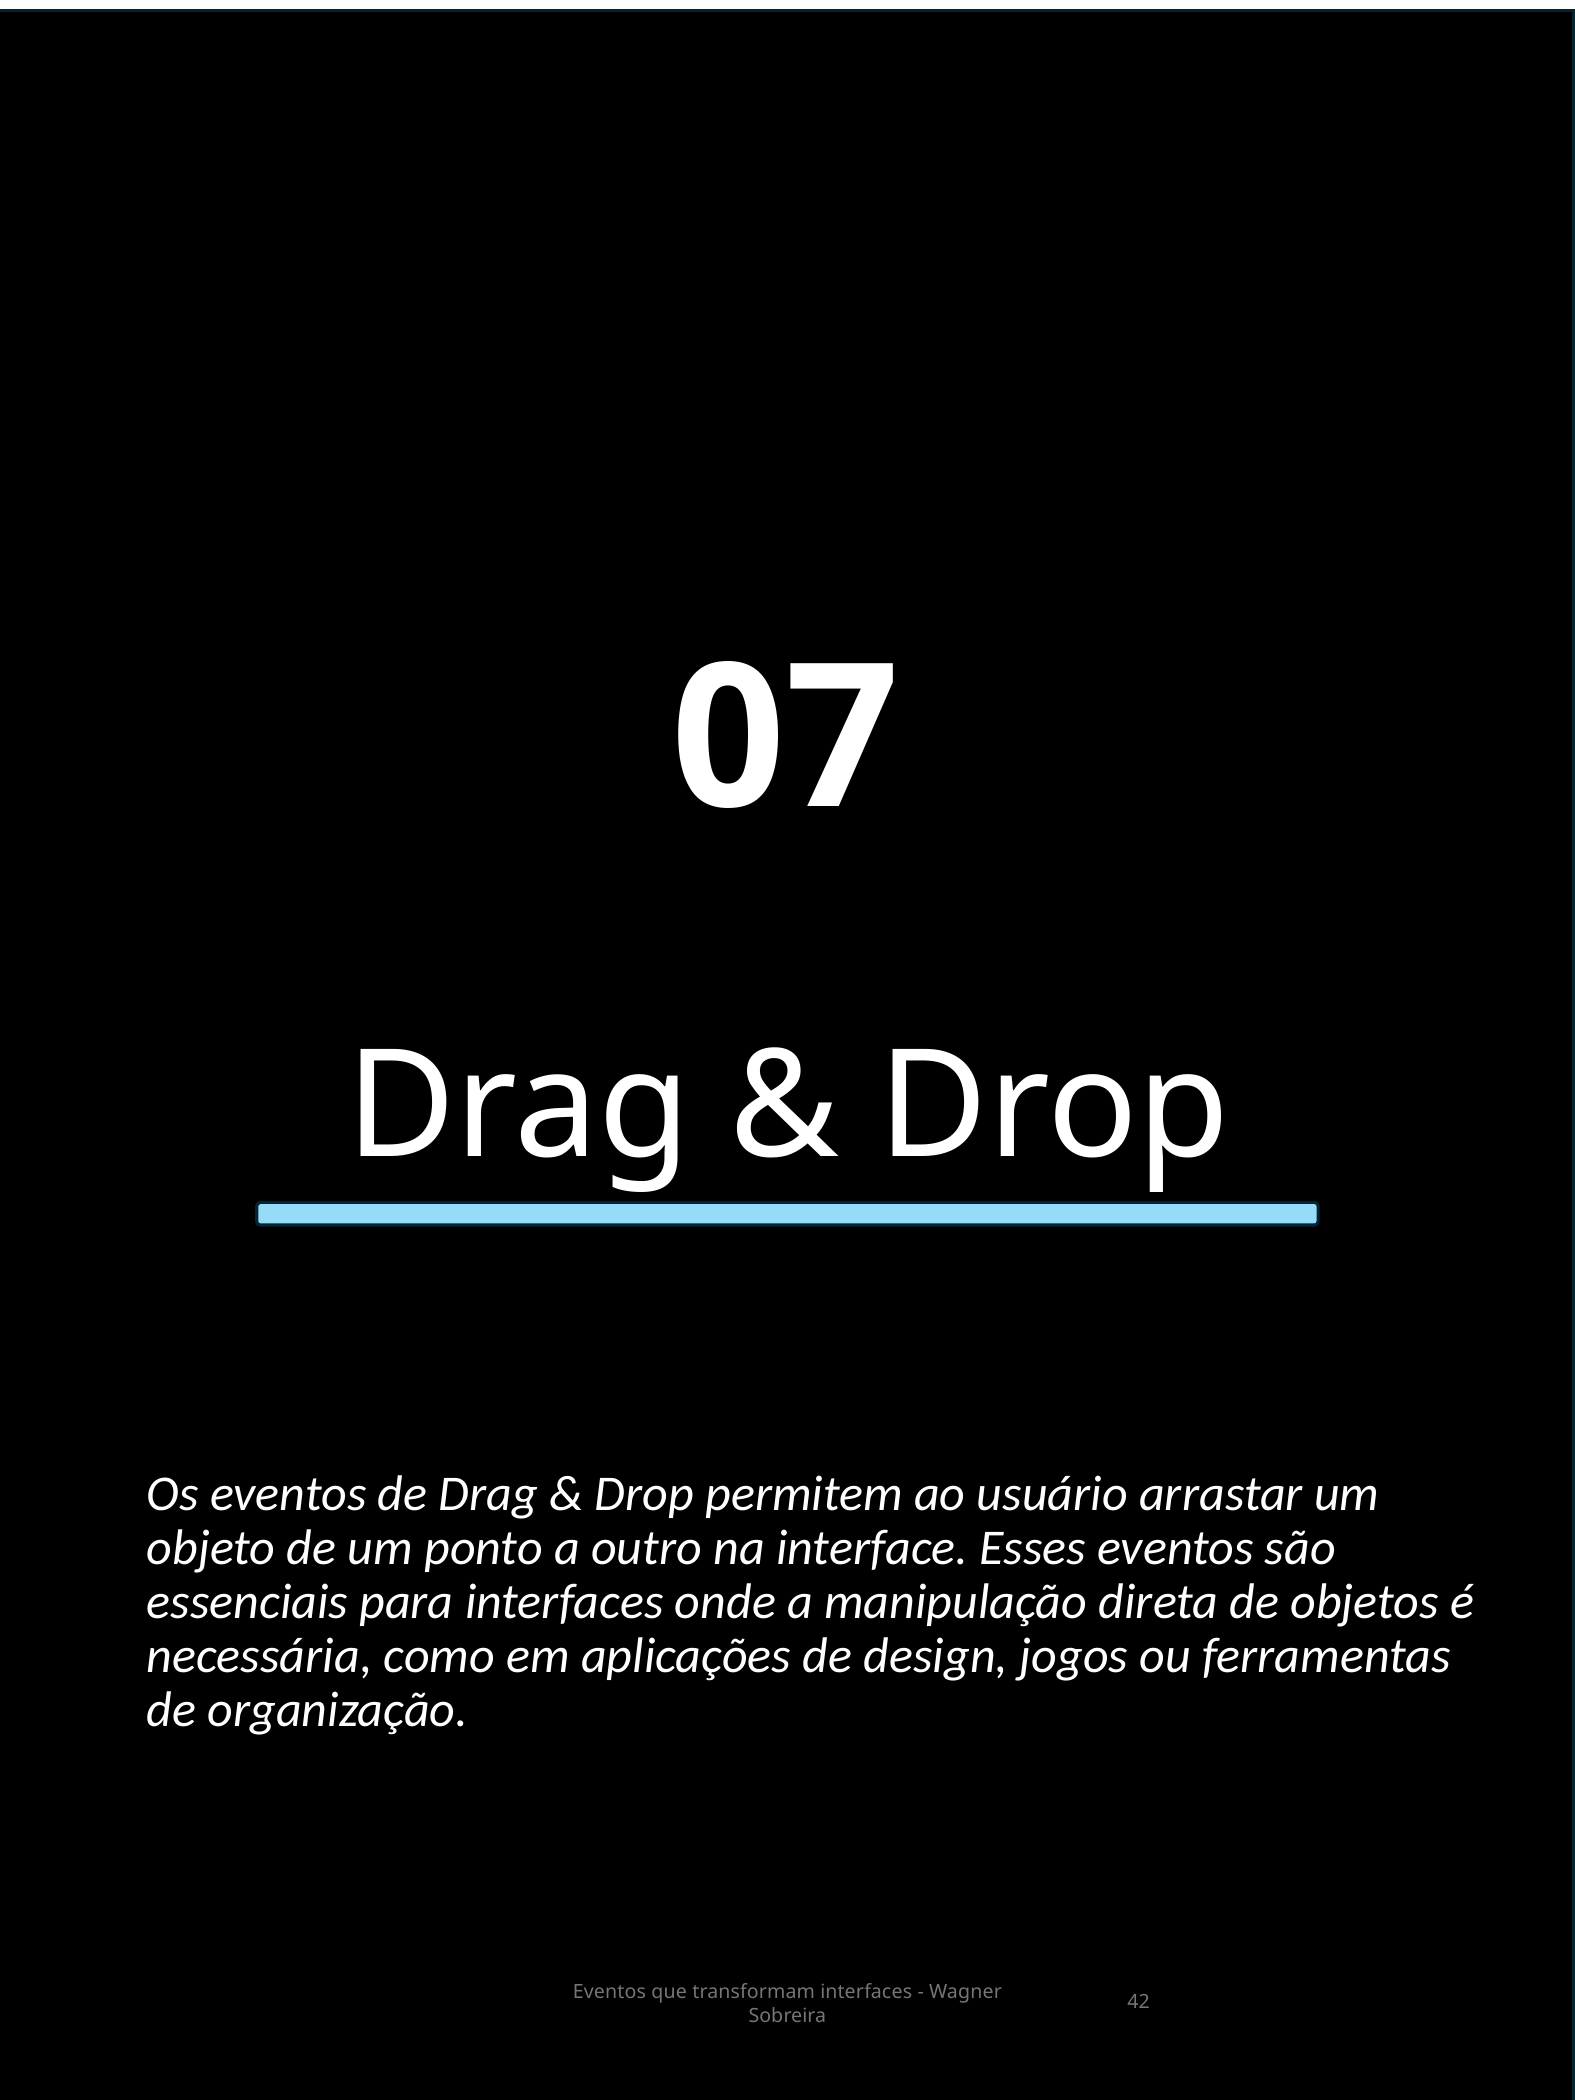

07
Drag & Drop
Os eventos de Drag & Drop permitem ao usuário arrastar um objeto de um ponto a outro na interface. Esses eventos são essenciais para interfaces onde a manipulação direta de objetos é necessária, como em aplicações de design, jogos ou ferramentas de organização.
Eventos que transformam interfaces - Wagner Sobreira